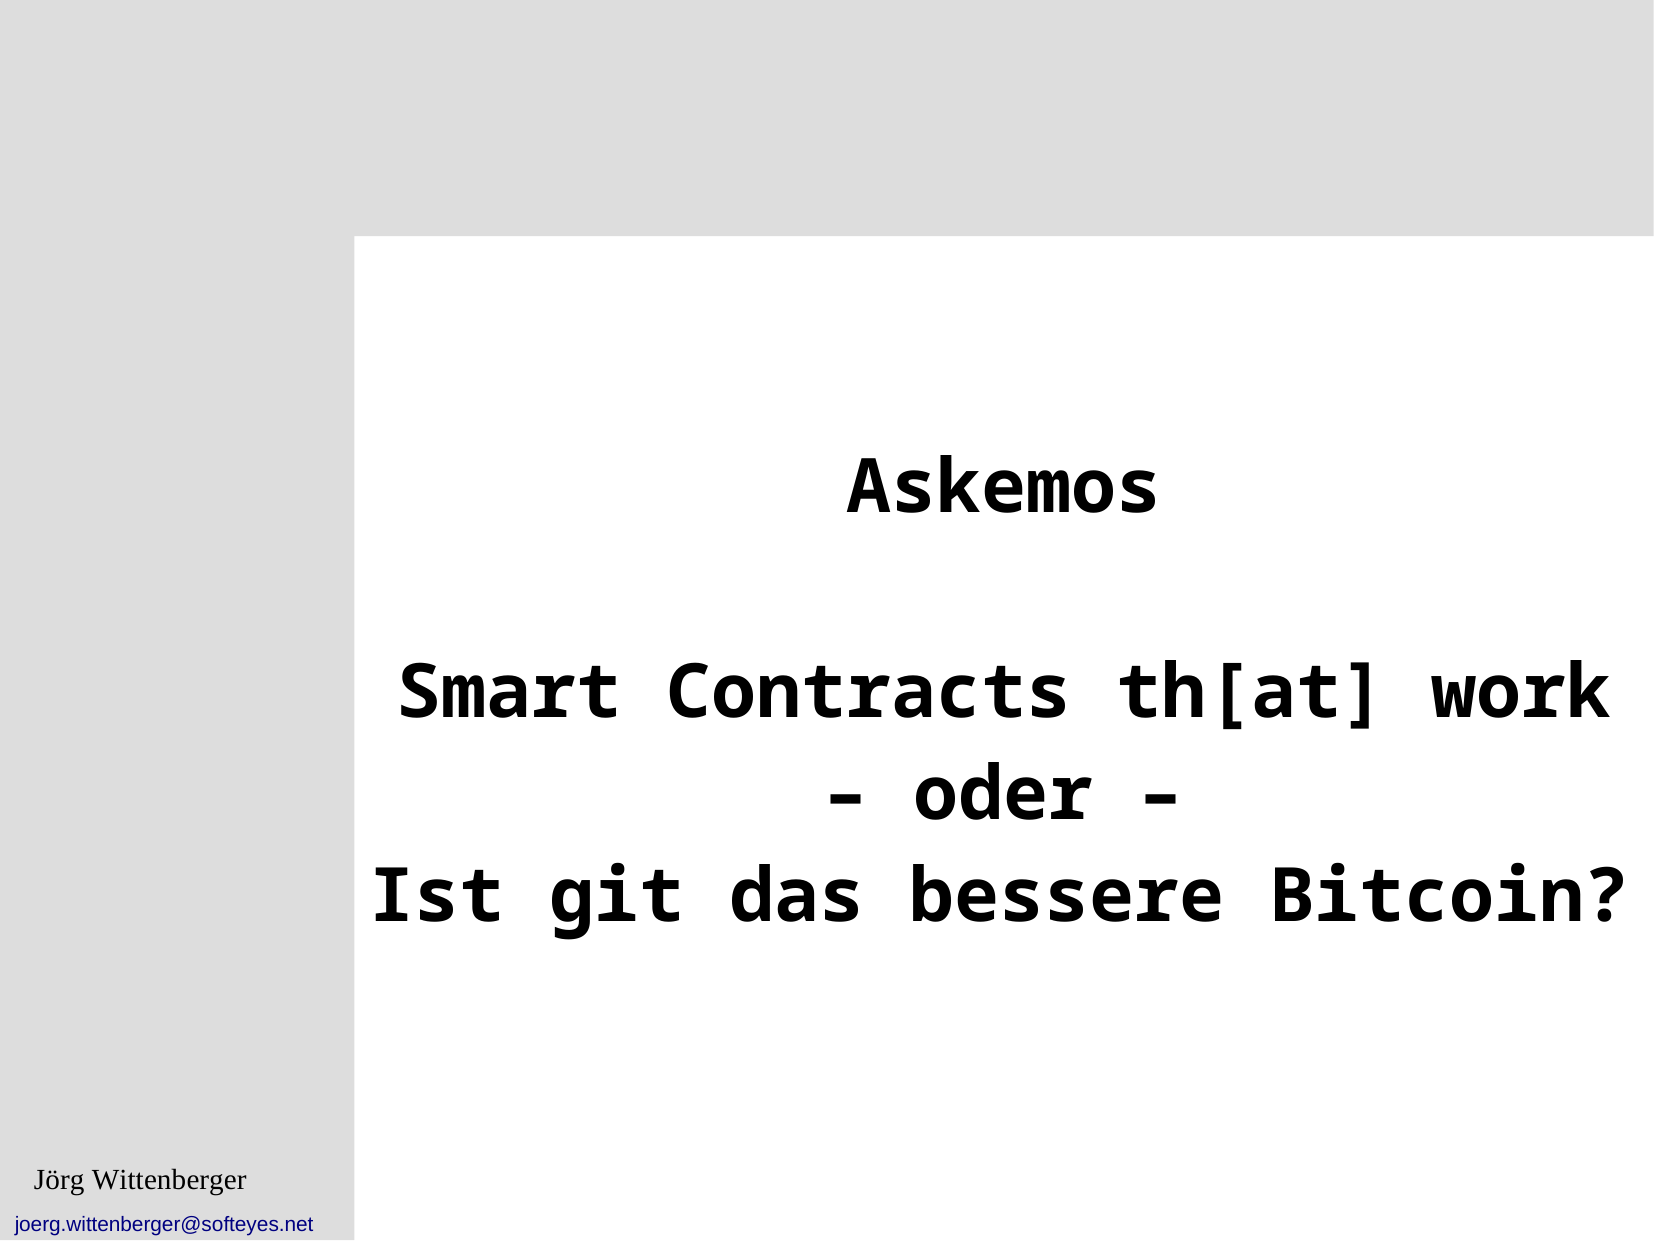

Askemos
Smart Contracts th[at] work
– oder –
Ist git das bessere Bitcoin?
Jörg Wittenberger